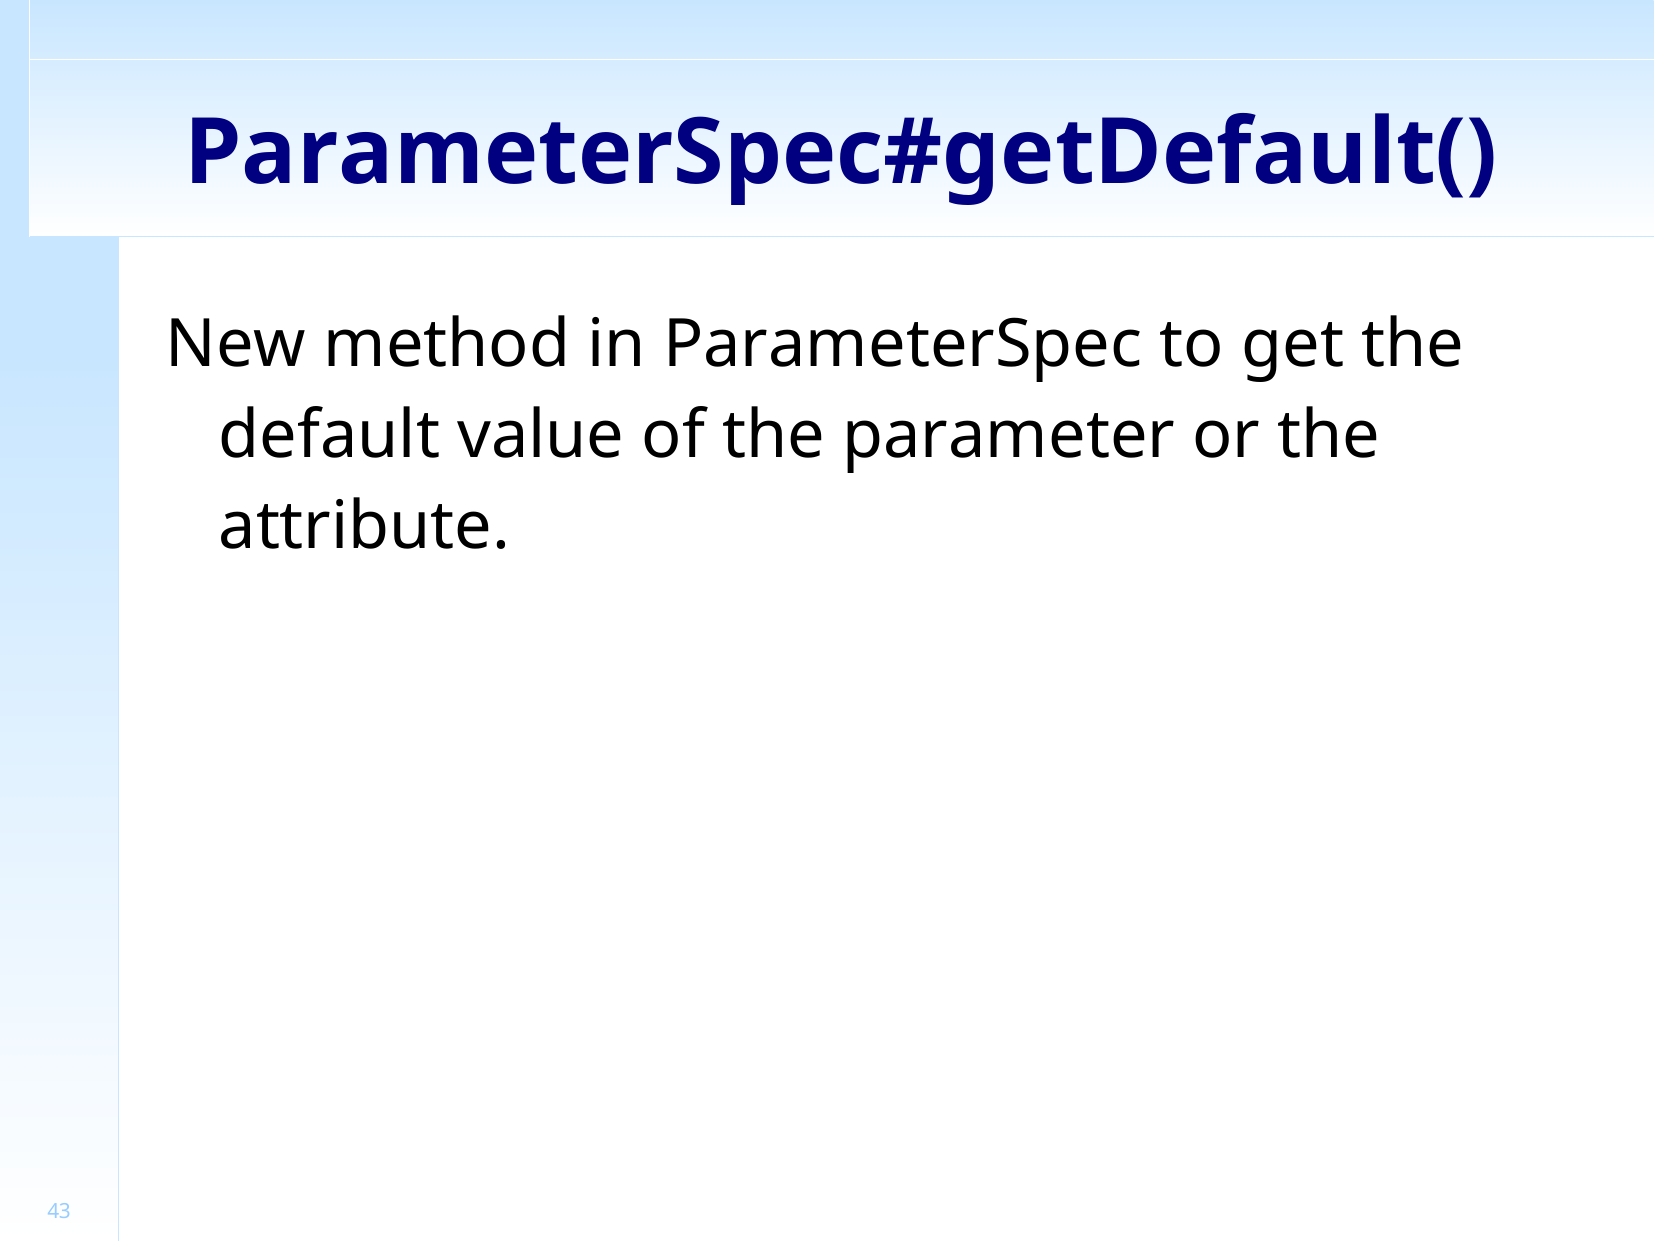

# ParameterSpec#getDefault()
New method in ParameterSpec to get the default value of the parameter or the attribute.